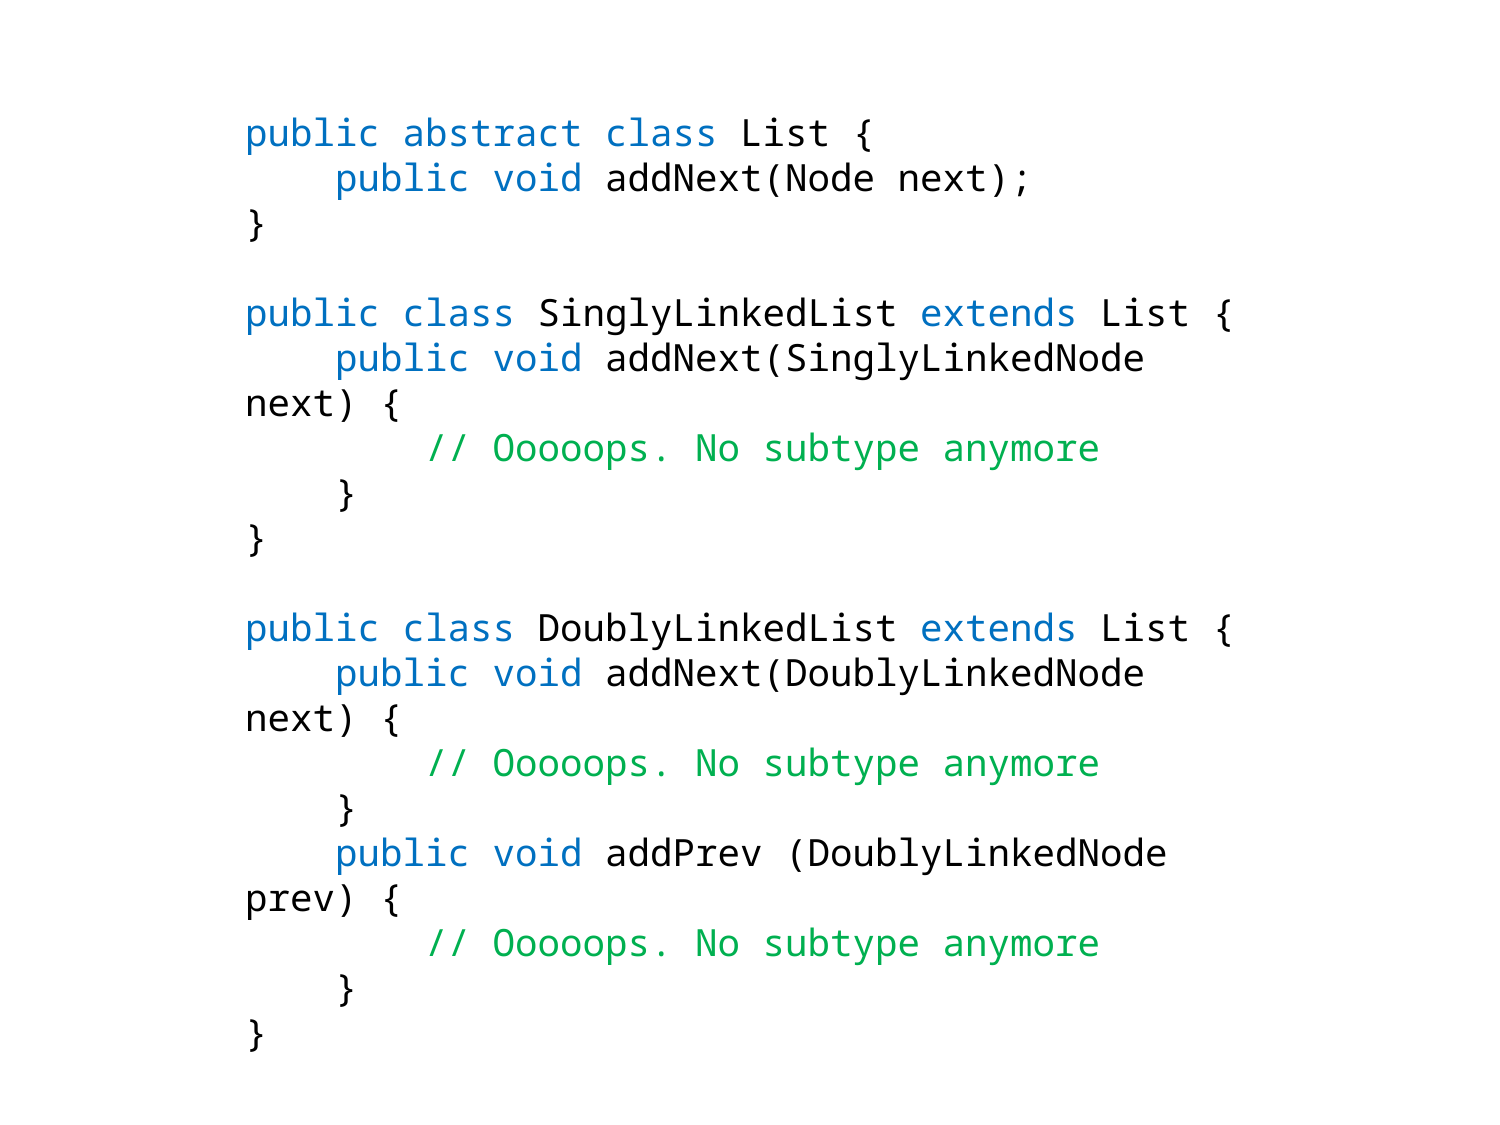

public abstract class List {
 public void addNext(Node next);
}
public class SinglyLinkedList extends List {
 public void addNext(SinglyLinkedNode next) {
 // Ooooops. No subtype anymore
 }
}
public class DoublyLinkedList extends List {
 public void addNext(DoublyLinkedNode next) {
 // Ooooops. No subtype anymore
 }
 public void addPrev (DoublyLinkedNode prev) {
 // Ooooops. No subtype anymore
 }
}